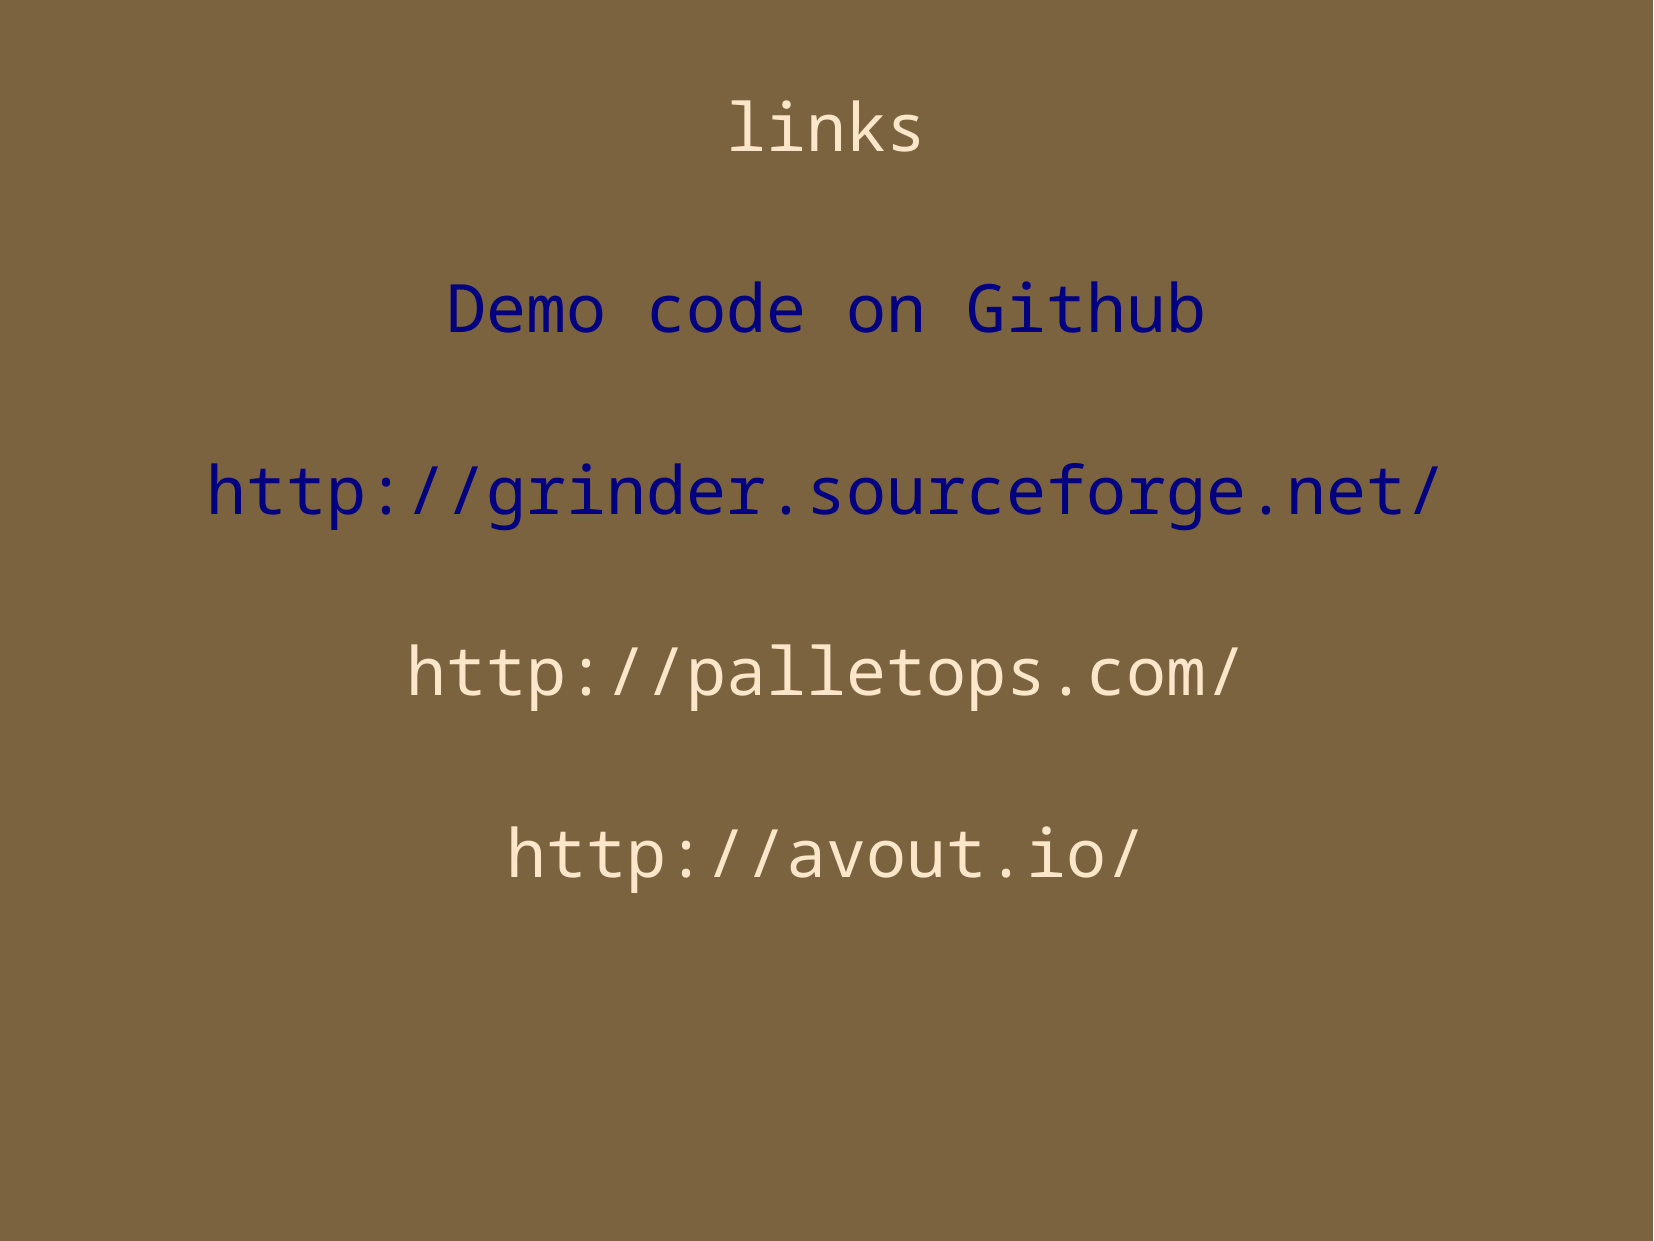

# links
Demo code on Github
http://grinder.sourceforge.net/
http://palletops.com/
http://avout.io/